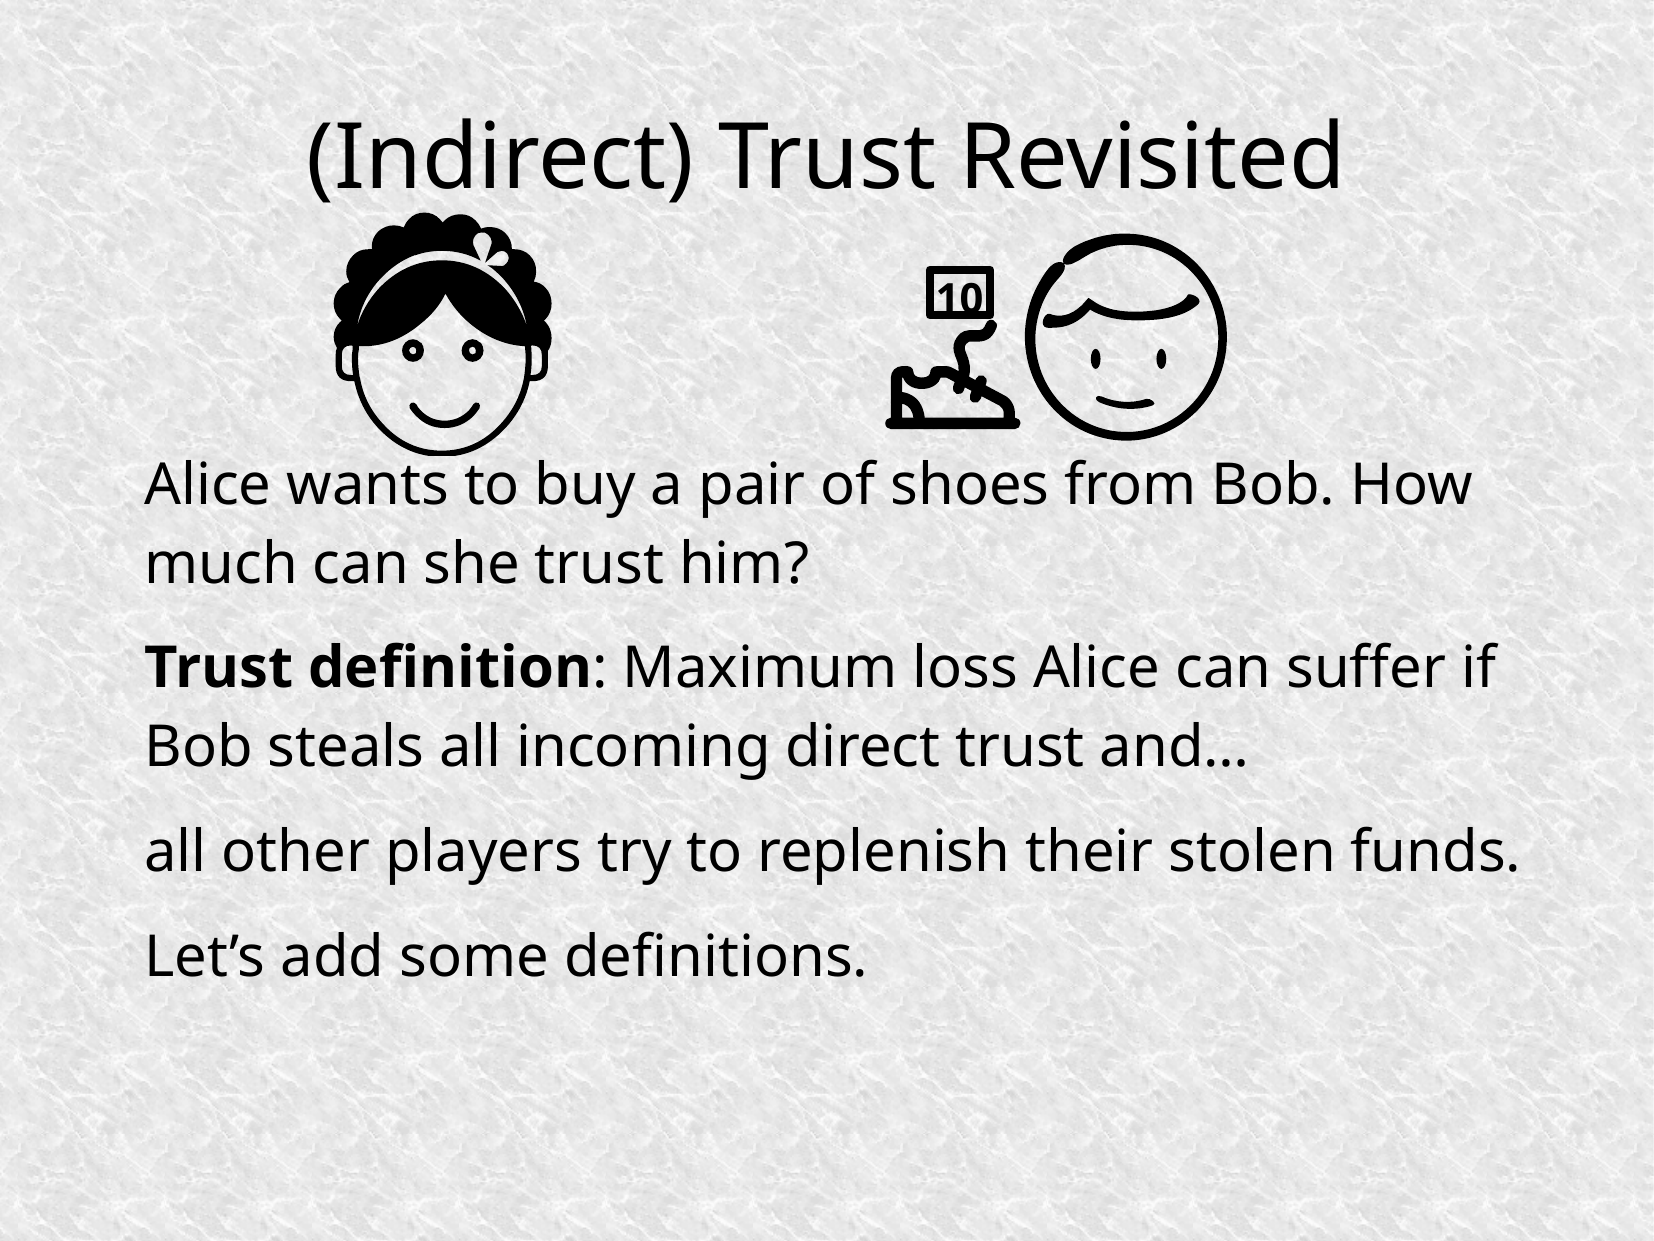

# (Indirect) Trust Revisited
10
Alice wants to buy a pair of shoes from Bob. How much can she trust him?
Trust definition: Maximum loss Alice can suffer if Bob steals all incoming direct trust and…
all other players try to replenish their stolen funds.
Let’s add some definitions.